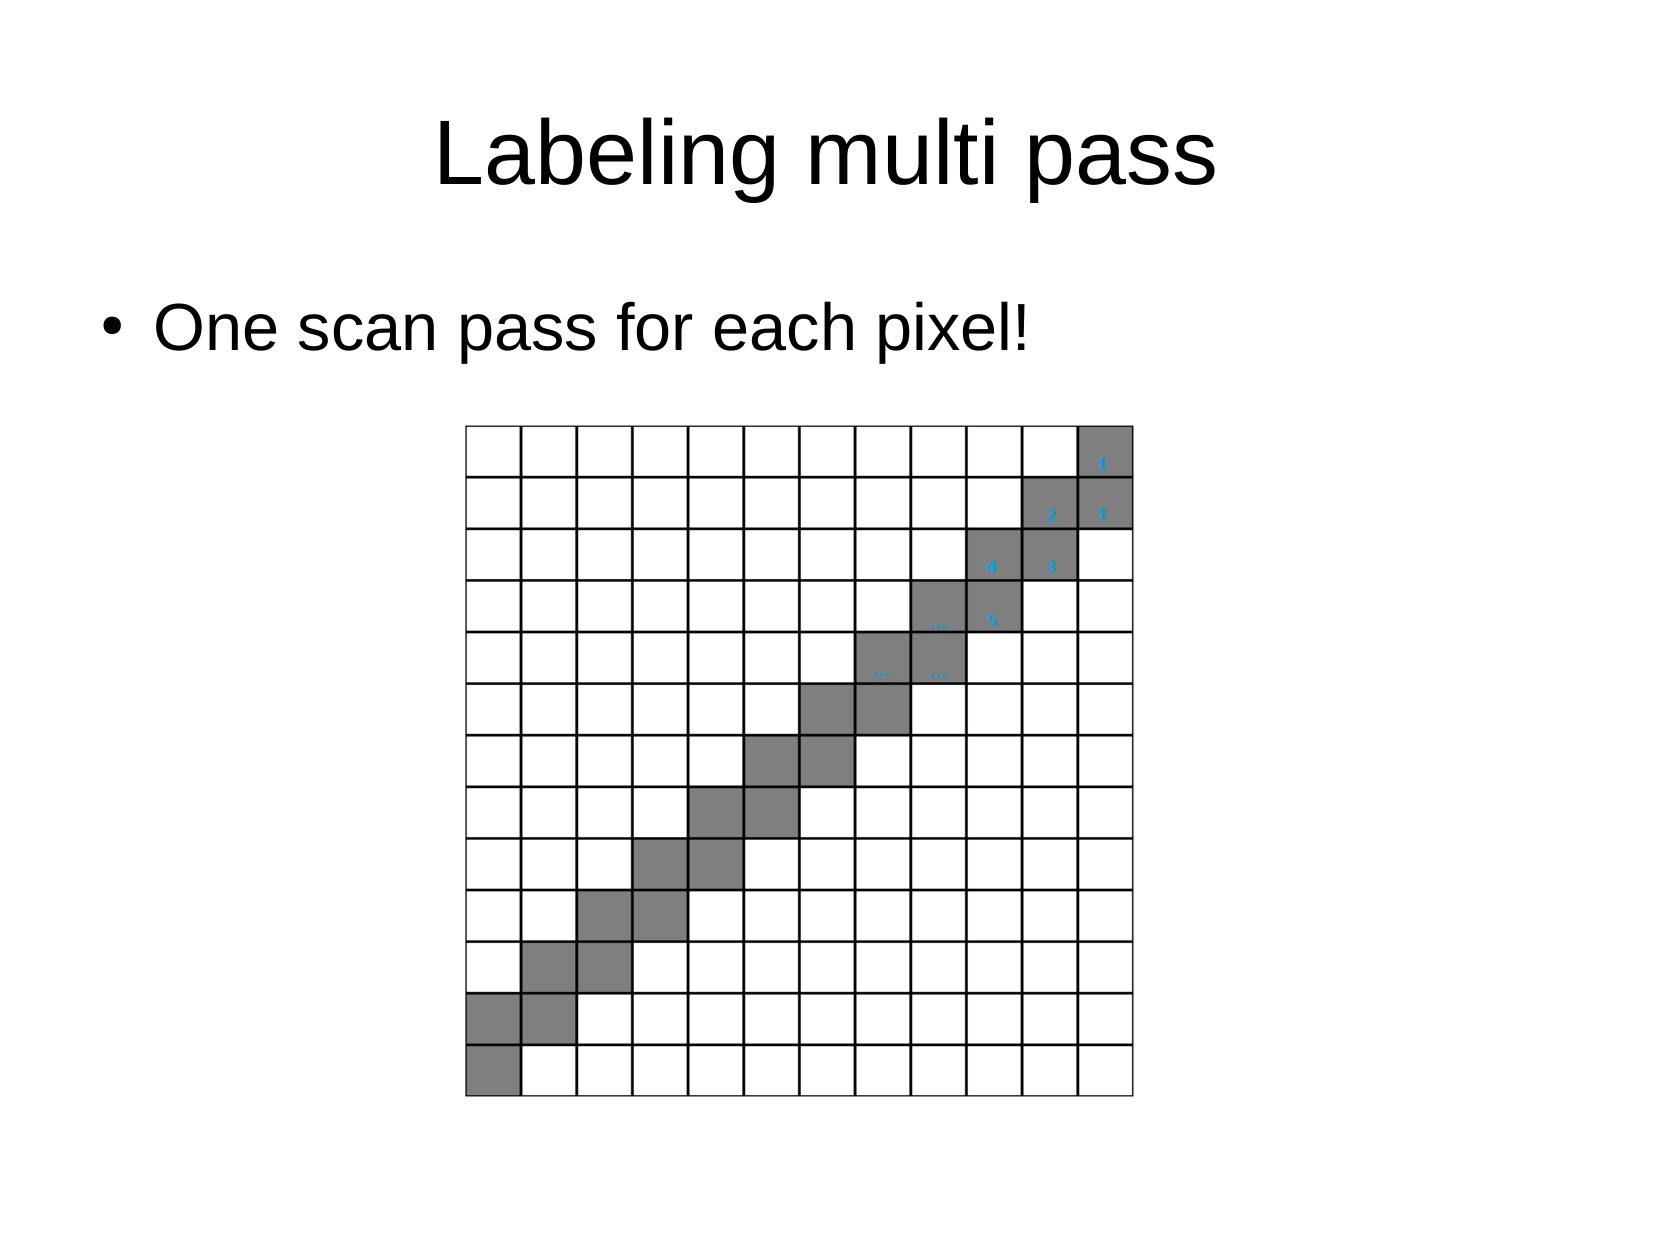

# Labeling multi pass
One scan pass for each pixel!